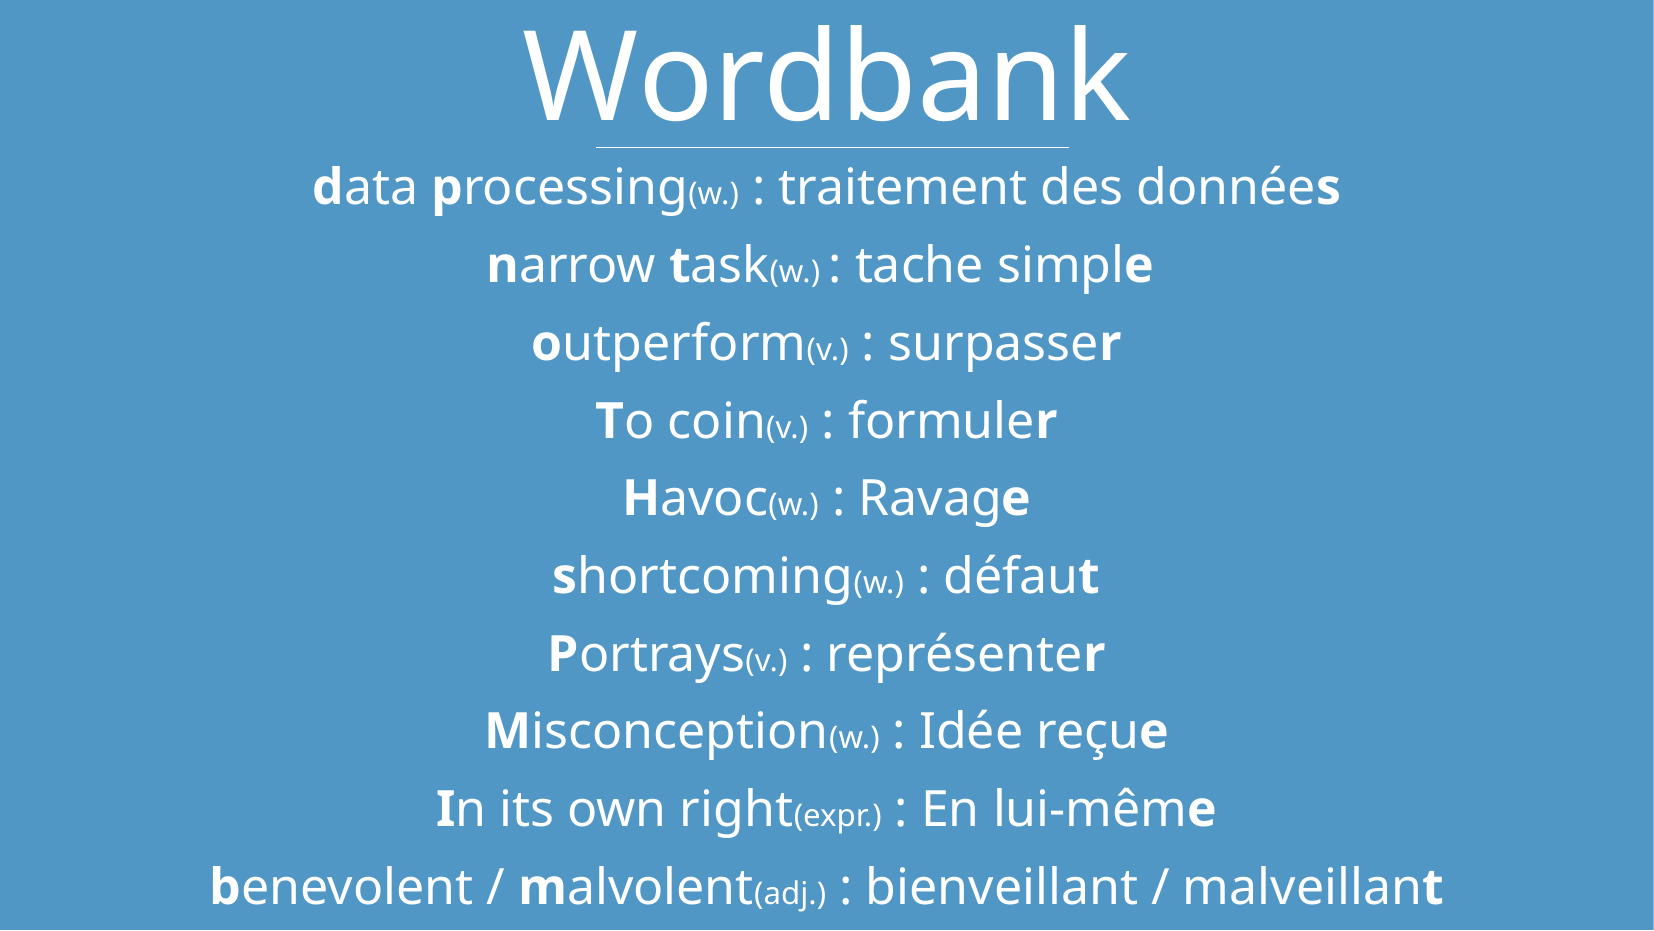

Wordbank
data processing(w.) : traitement des données
narrow task(w.) : tache simple
outperform(v.) : surpasser
To coin(v.) : formuler
Havoc(w.) : Ravage
shortcoming(w.) : défaut
Portrays(v.) : représenter
Misconception(w.) : Idée reçue
In its own right(expr.) : En lui-même
benevolent / malvolent(adj.) : bienveillant / malveillant